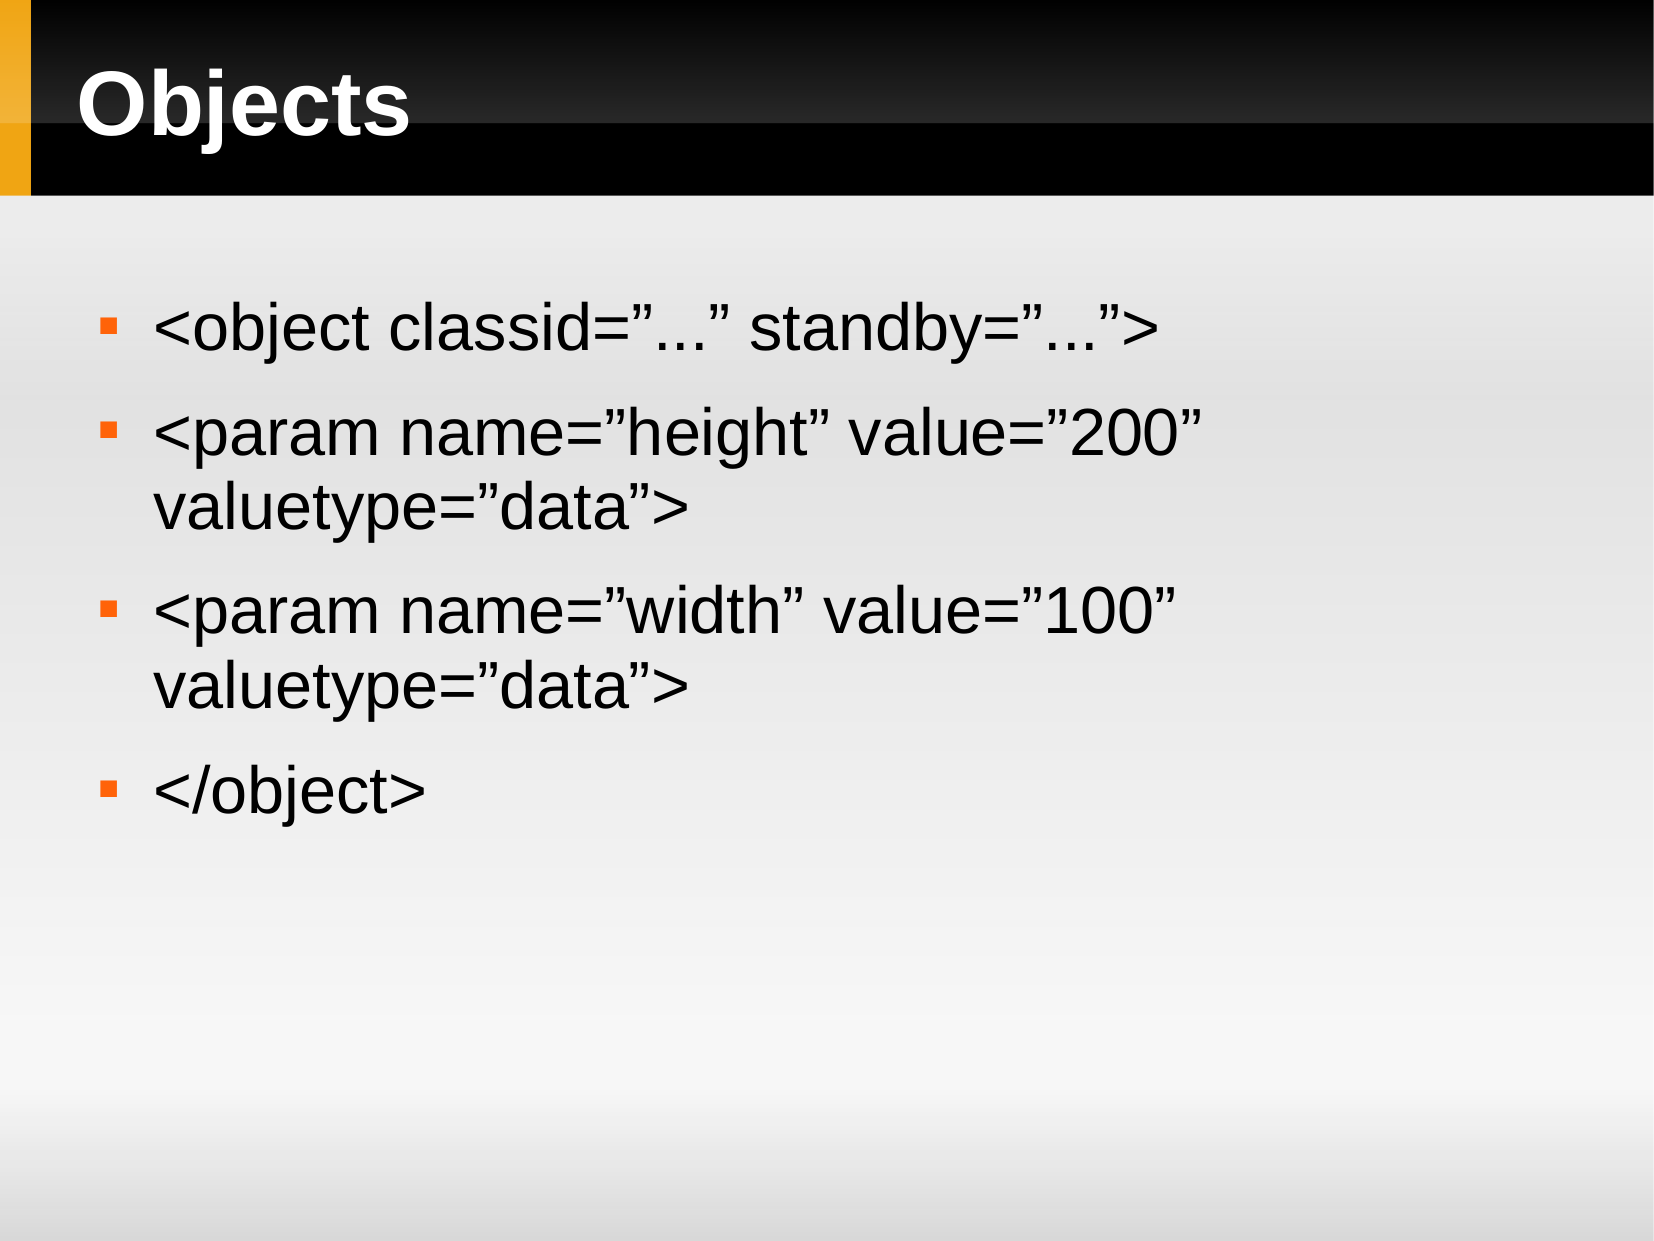

# Objects
<object classid=”...” standby=”...”>
<param name=”height” value=”200” valuetype=”data”>
<param name=”width” value=”100” valuetype=”data”>
</object>